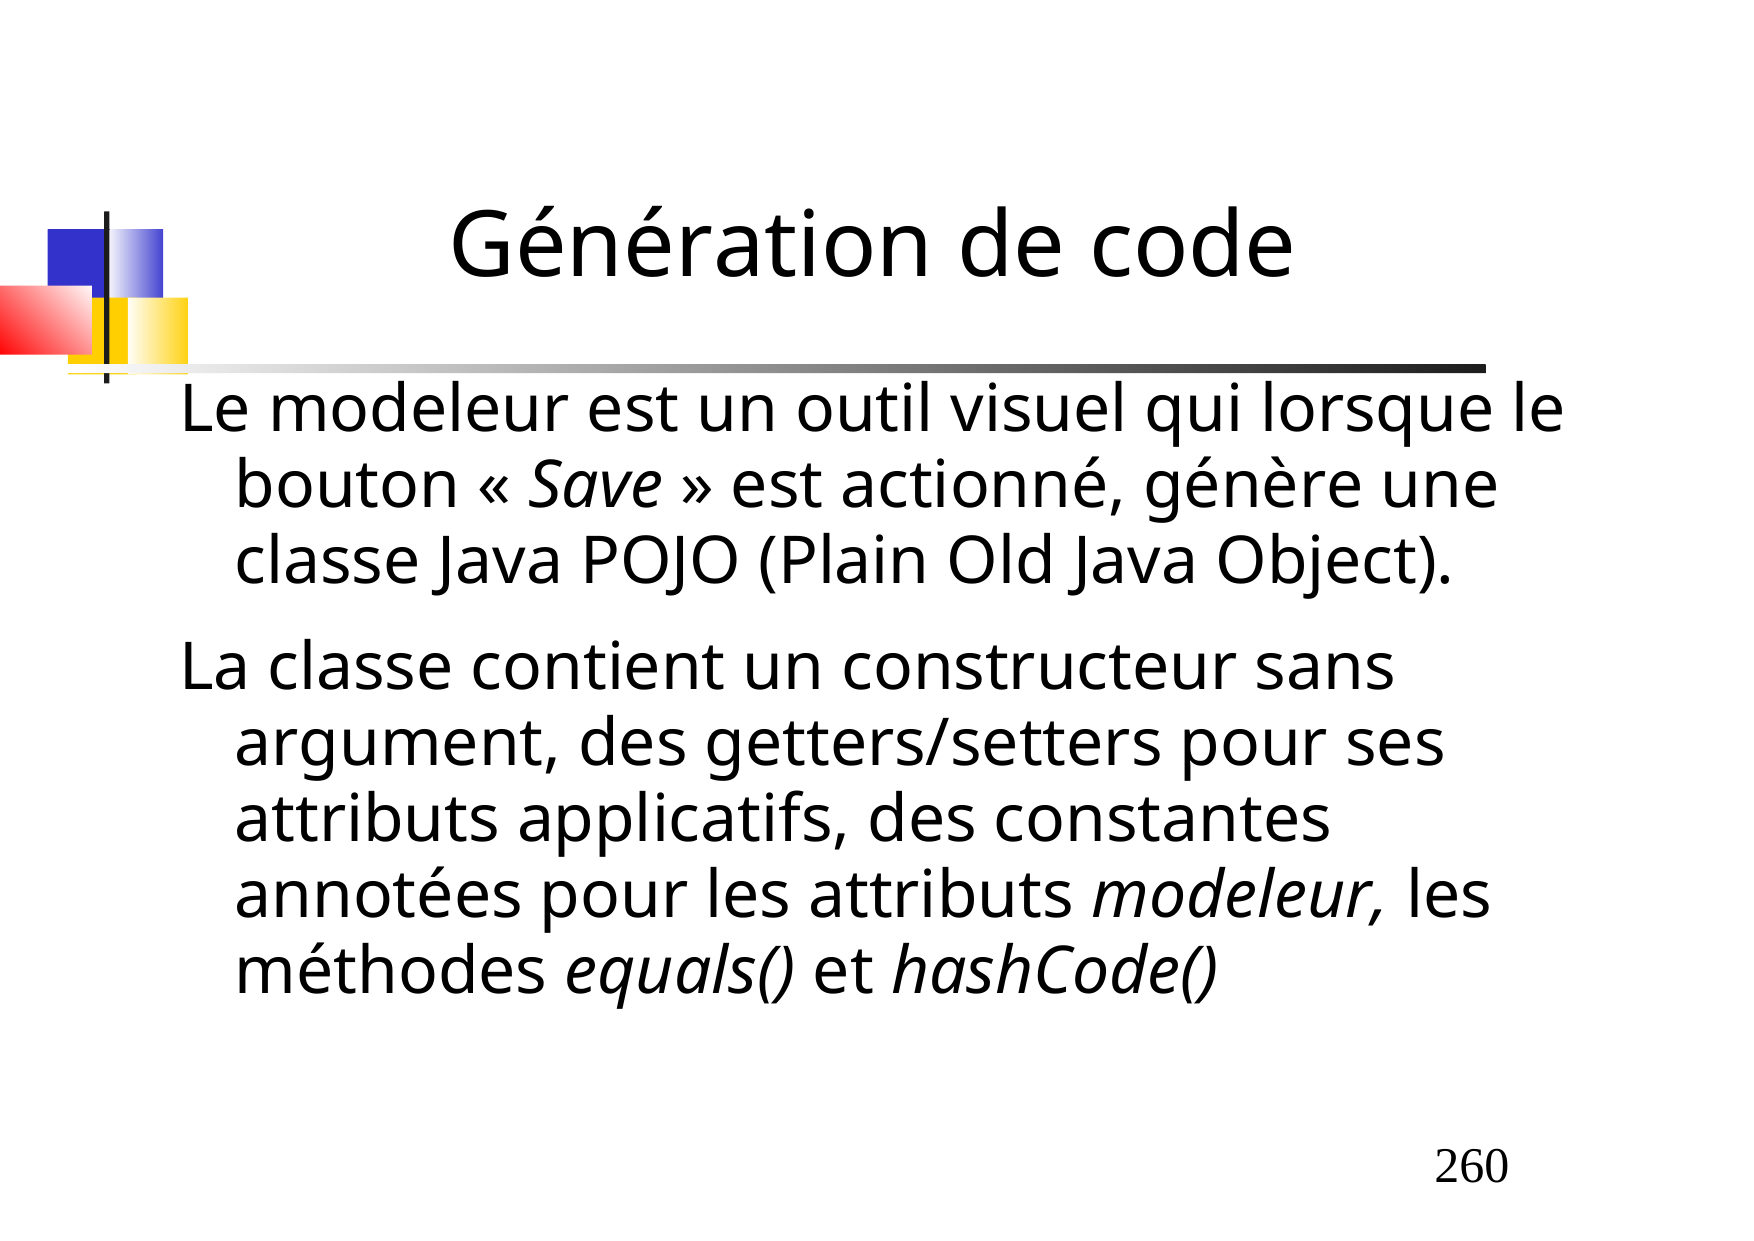

# Génération de code
Le modeleur est un outil visuel qui lorsque le bouton « Save » est actionné, génère une classe Java POJO (Plain Old Java Object).
La classe contient un constructeur sans argument, des getters/setters pour ses attributs applicatifs, des constantes annotées pour les attributs modeleur, les méthodes equals() et hashCode()